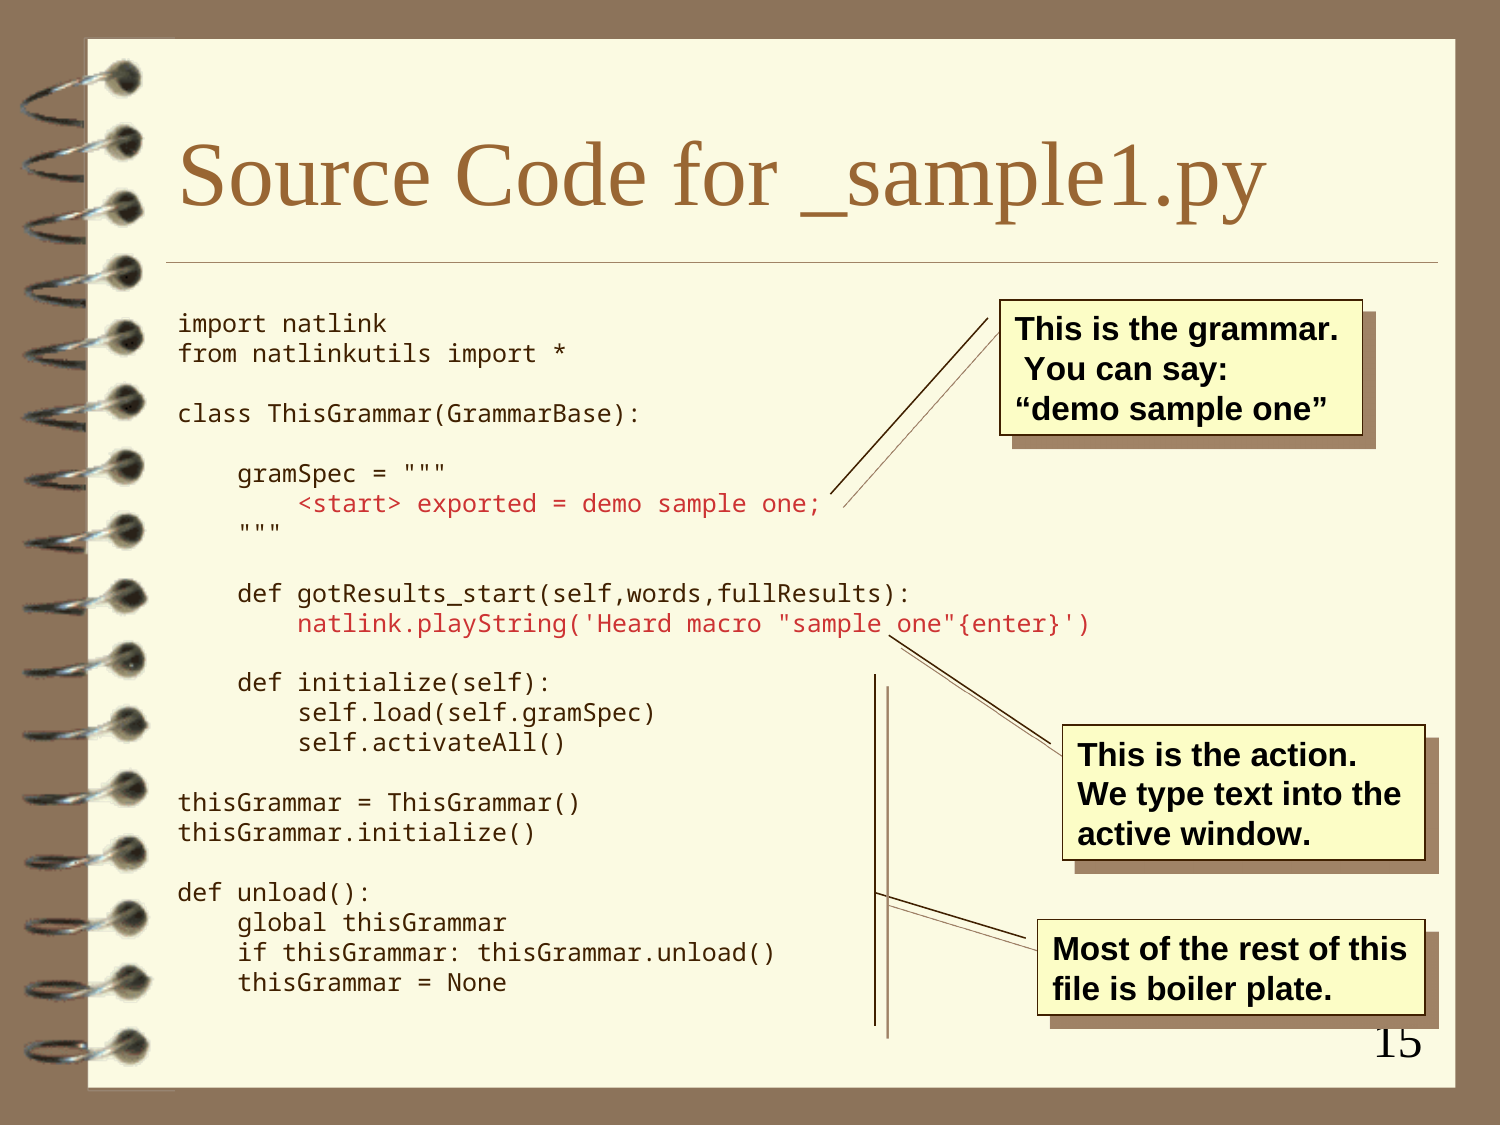

# Source Code for _sample1.py
import natlink
from natlinkutils import *
class ThisGrammar(GrammarBase):
 gramSpec = """
 <start> exported = demo sample one;
 """
 def gotResults_start(self,words,fullResults):
 natlink.playString('Heard macro "sample one"{enter}')
 def initialize(self):
 self.load(self.gramSpec)
 self.activateAll()
thisGrammar = ThisGrammar()
thisGrammar.initialize()
def unload():
 global thisGrammar
 if thisGrammar: thisGrammar.unload()
 thisGrammar = None
This is the grammar. You can say:
“demo sample one”
This is the action. We type text into the active window.
Most of the rest of this file is boiler plate.
15